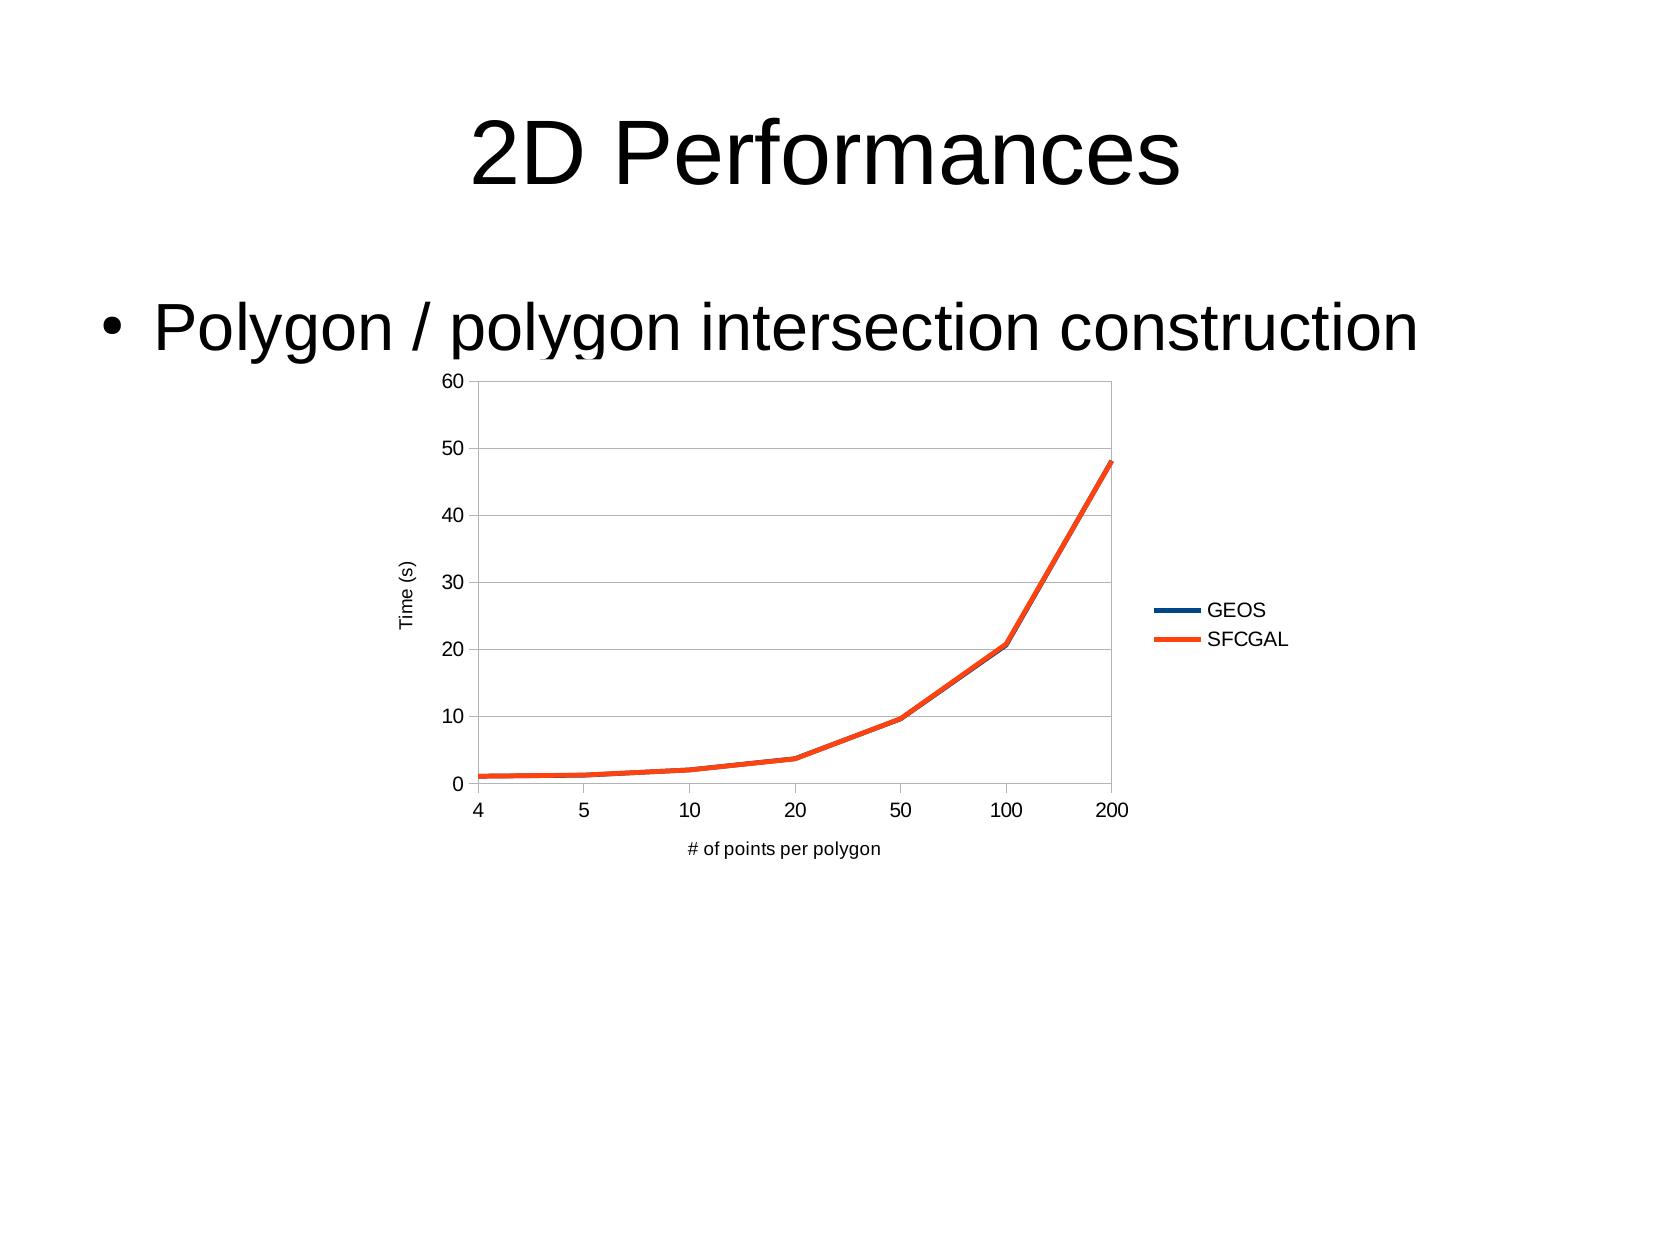

# 2D Performances
Polygon / polygon intersection construction
### Chart
| Category | GEOS | SFCGAL |
|---|---|---|
| 4 | 1.14 | 1.143 |
| 5 | 1.294 | 1.321 |
| 10 | 2.082 | 2.078 |
| 20 | 3.754 | 3.729 |
| 50 | 9.681 | 9.718 |
| 100 | 20.698 | 20.858 |
| 200 | 48.182 | 48.138 |